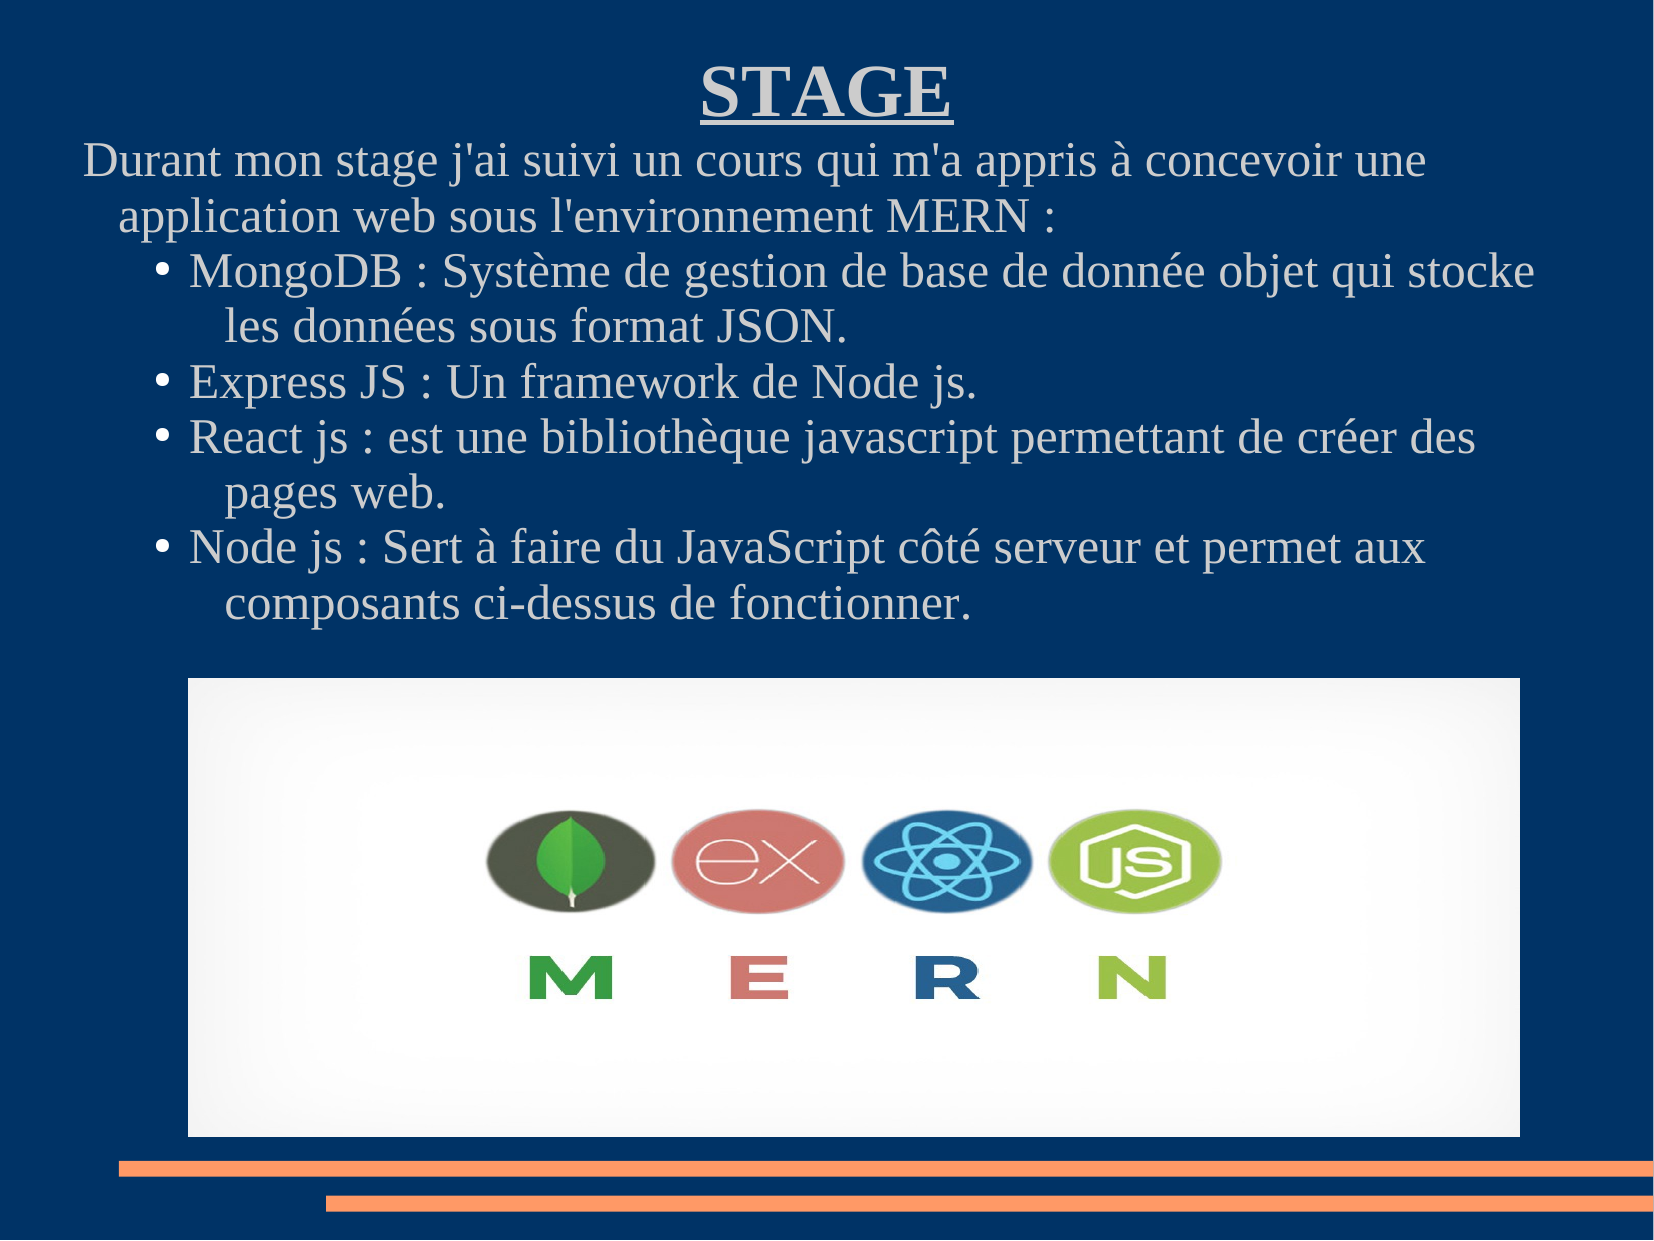

# STAGE
Durant mon stage j'ai suivi un cours qui m'a appris à concevoir une application web sous l'environnement MERN :
MongoDB : Système de gestion de base de donnée objet qui stocke les données sous format JSON.
Express JS : Un framework de Node js.
React js : est une bibliothèque javascript permettant de créer des pages web.
Node js : Sert à faire du JavaScript côté serveur et permet aux composants ci-dessus de fonctionner.